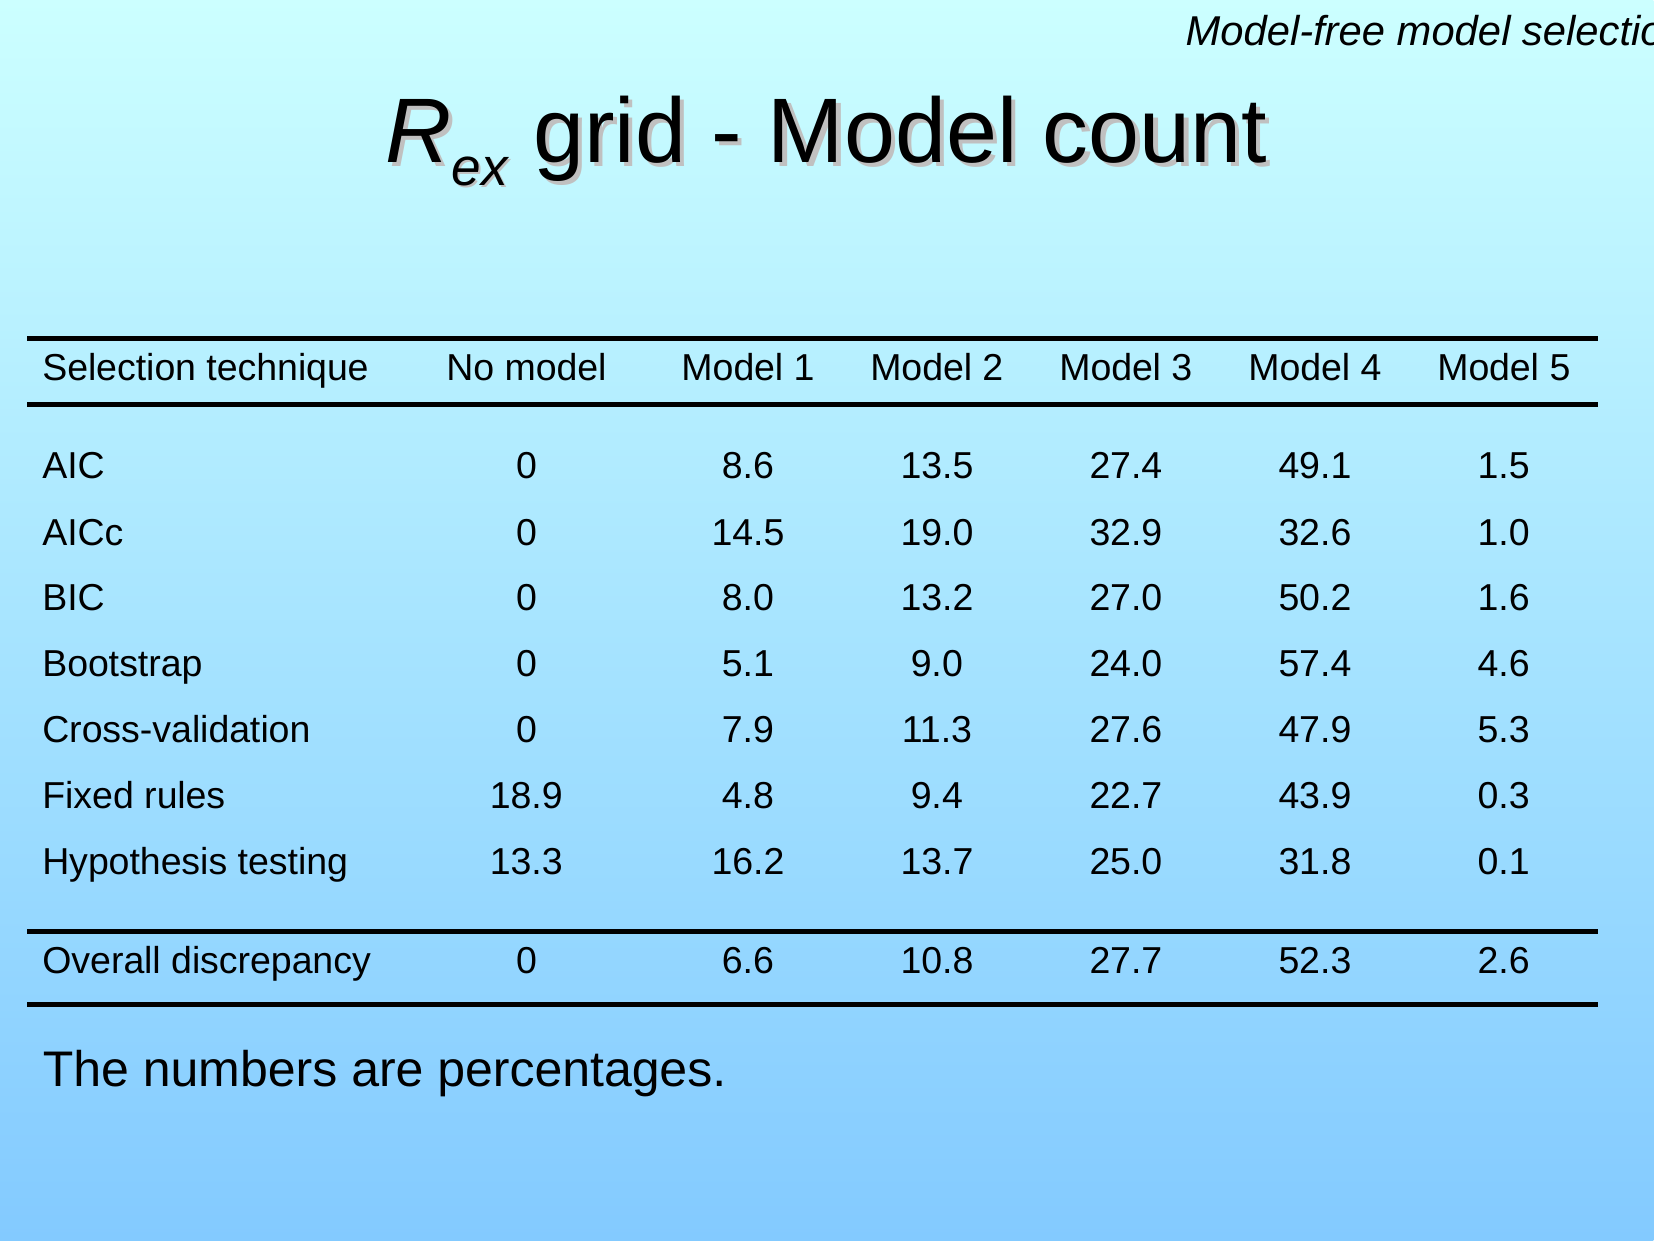

Model-free model selection
# Rex grid - Model count
Selection technique
No model
Model 1
Model 2
Model 3
Model 4
Model 5
AIC
0
8.6
13.5
27.4
49.1
1.5
AICc
0
14.5
19.0
32.9
32.6
1.0
BIC
0
8.0
13.2
27.0
50.2
1.6
Bootstrap
0
5.1
9.0
24.0
57.4
4.6
Cross-validation
0
7.9
11.3
27.6
47.9
5.3
Fixed rules
18.9
4.8
9.4
22.7
43.9
0.3
Hypothesis testing
13.3
16.2
13.7
25.0
31.8
0.1
Overall discrepancy
0
6.6
10.8
27.7
52.3
2.6
The numbers are percentages.